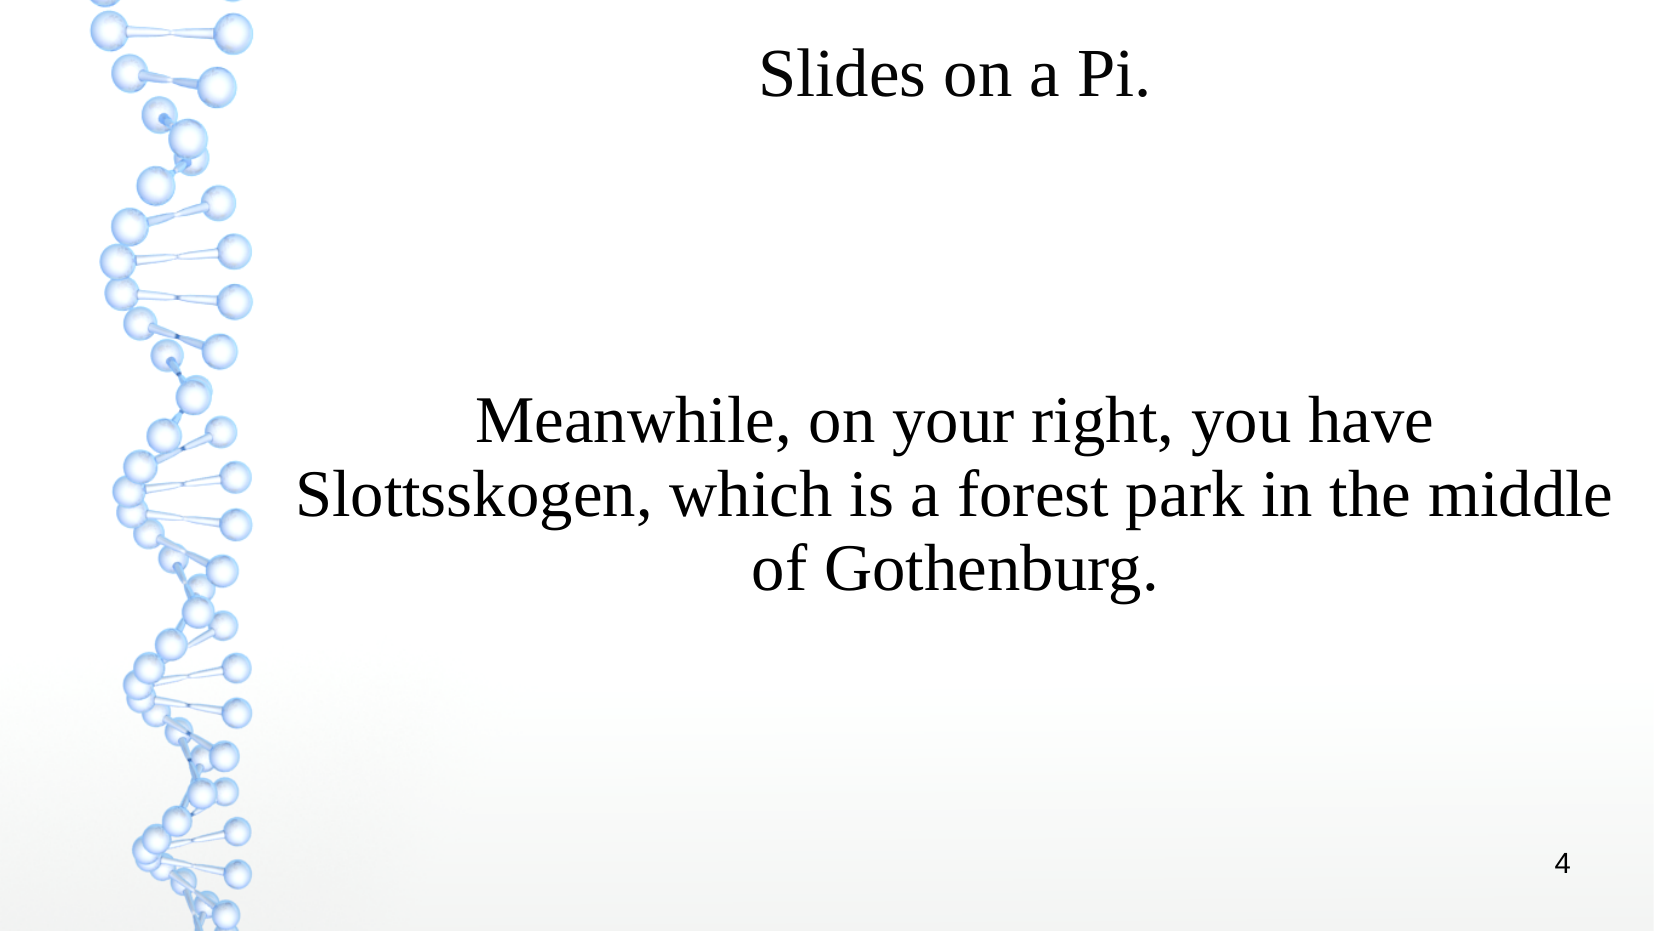

# Slides on a Pi.
Meanwhile, on your right, you have Slottsskogen, which is a forest park in the middle of Gothenburg.
4